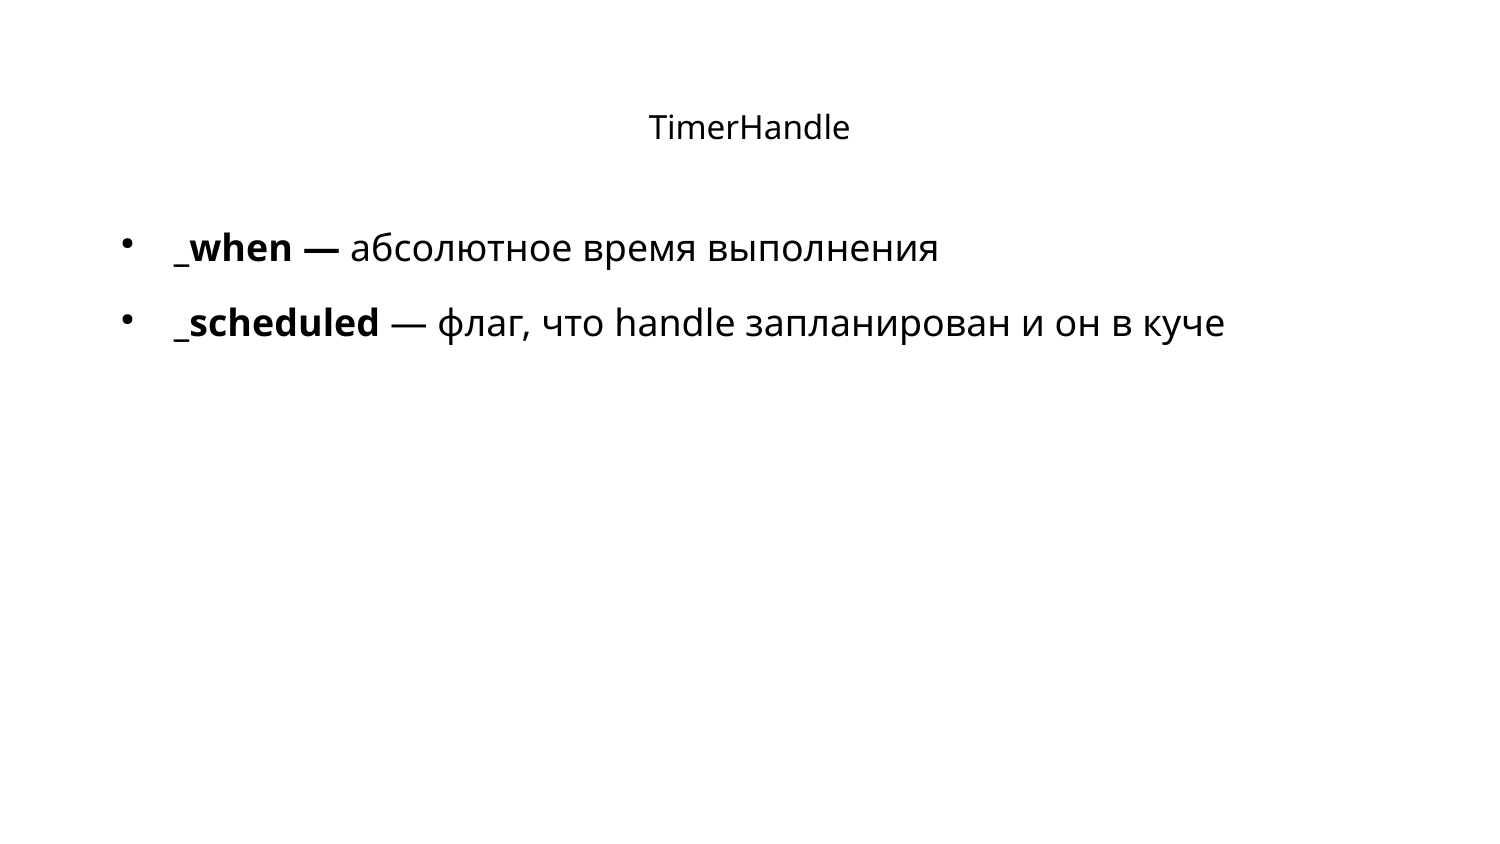

# TimerHandle
_when — абсолютное время выполнения
_scheduled — флаг, что handle запланирован и он в куче